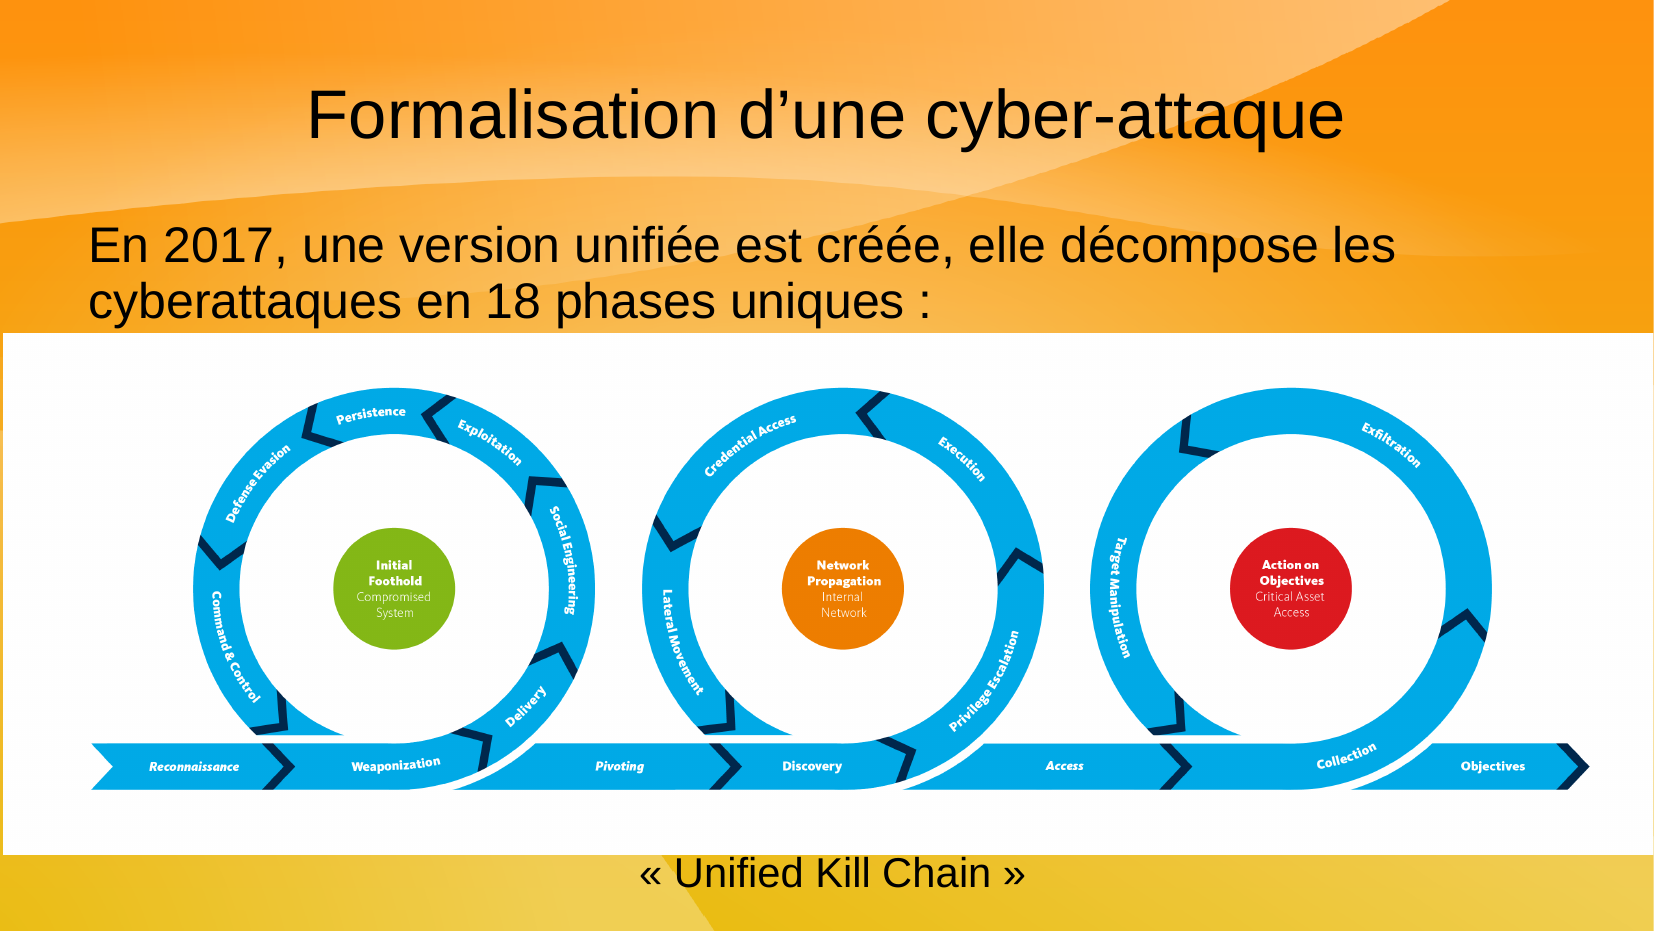

# Formalisation d’une cyber-attaque
En 2017, une version unifiée est créée, elle décompose les cyberattaques en 18 phases uniques :
« Unified Kill Chain »